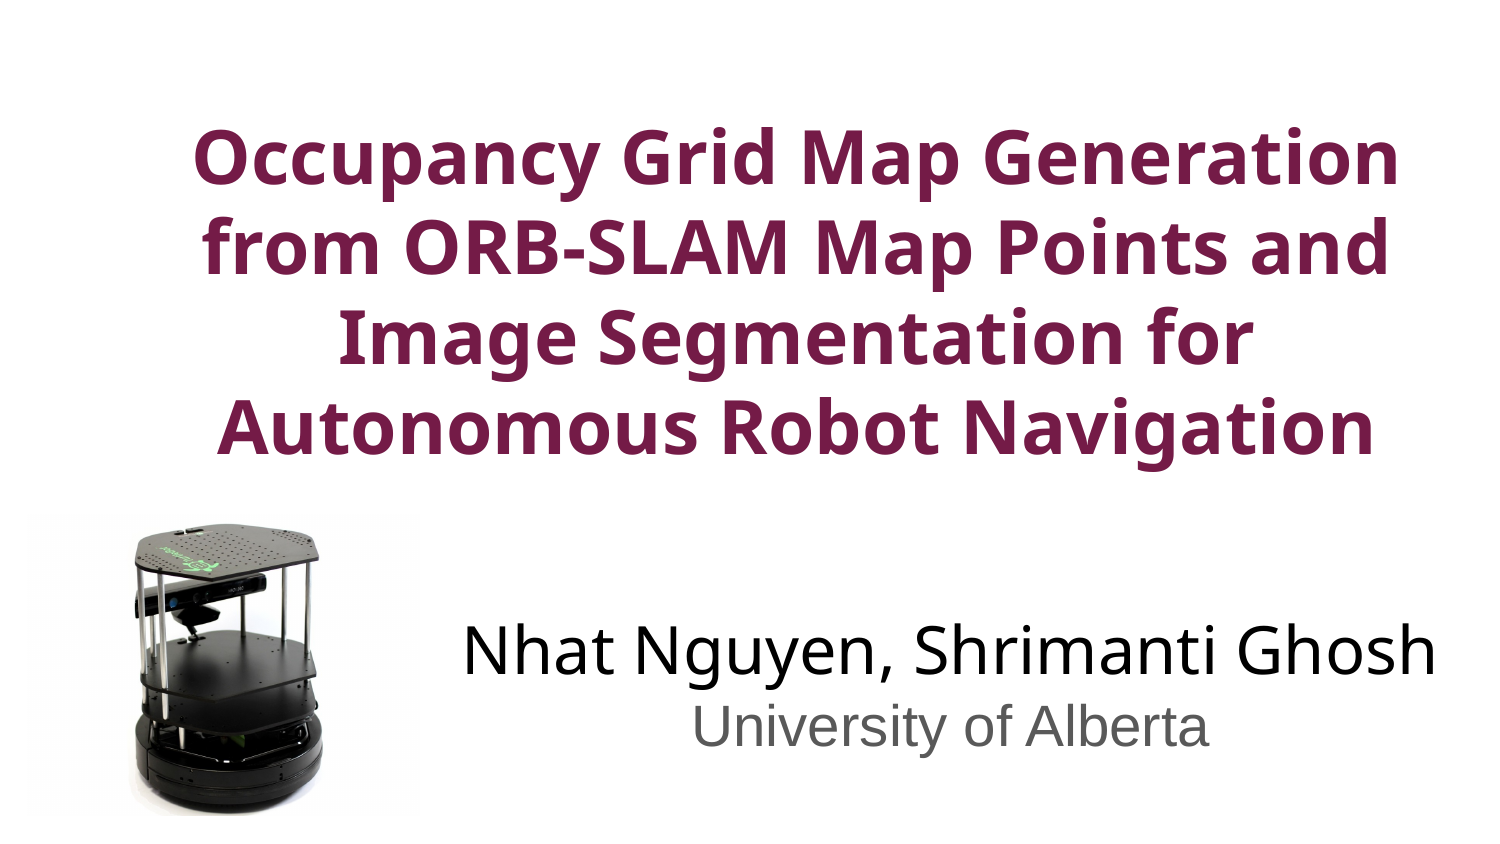

# Occupancy Grid Map Generation from ORB-SLAM Map Points and Image Segmentation for Autonomous Robot Navigation
Nhat Nguyen, Shrimanti Ghosh
University of Alberta